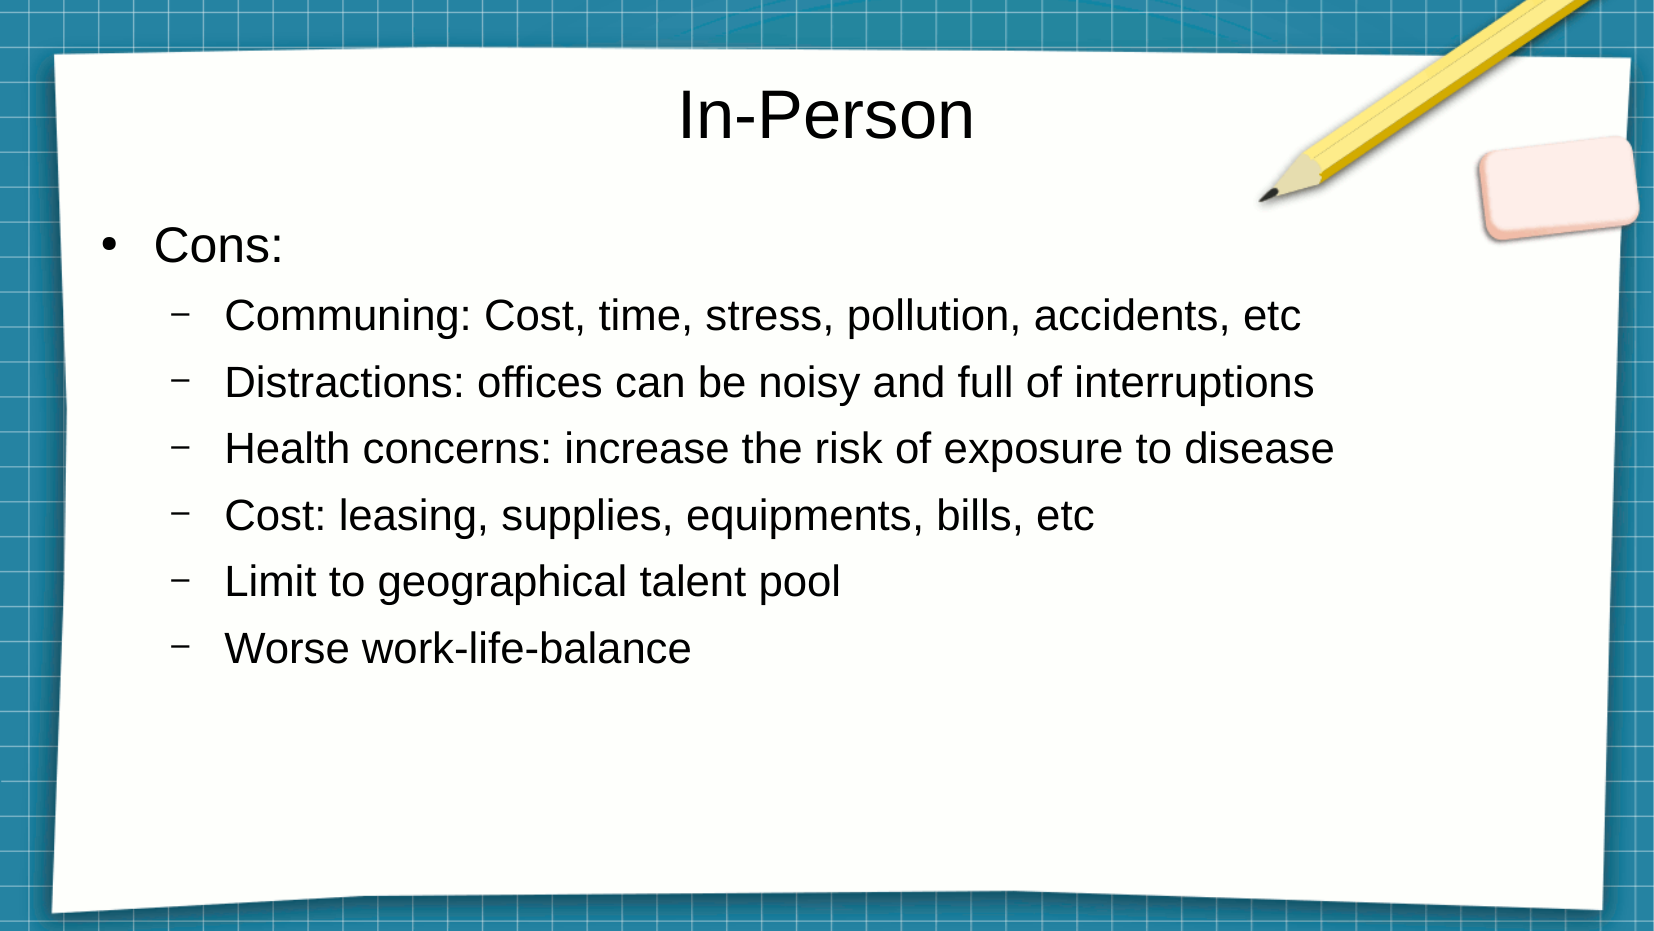

# In-Person
Cons:
Communing: Cost, time, stress, pollution, accidents, etc
Distractions: offices can be noisy and full of interruptions
Health concerns: increase the risk of exposure to disease
Cost: leasing, supplies, equipments, bills, etc
Limit to geographical talent pool
Worse work-life-balance